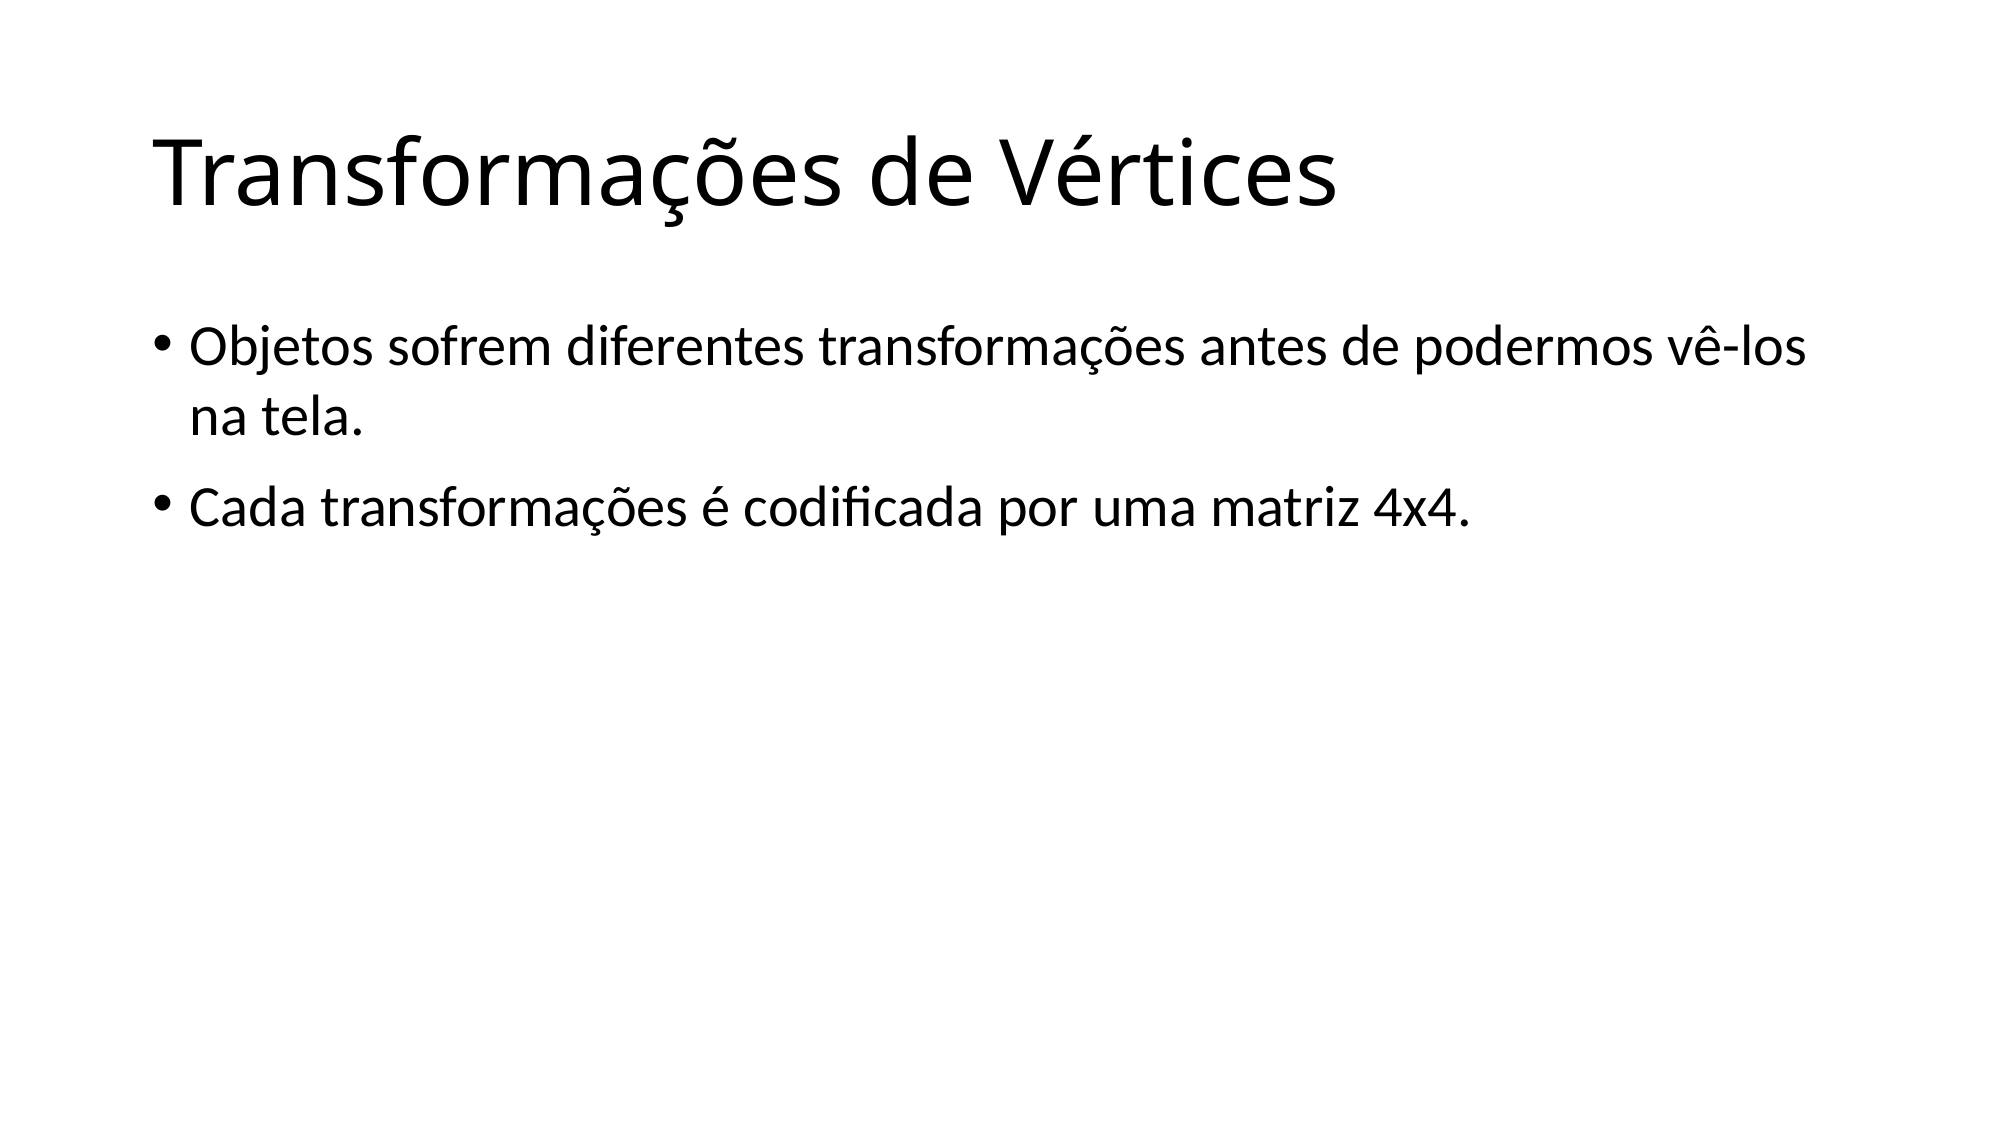

# Transformações de Vértices
Objetos sofrem diferentes transformações antes de podermos vê-los na tela.
Cada transformações é codificada por uma matriz 4x4.